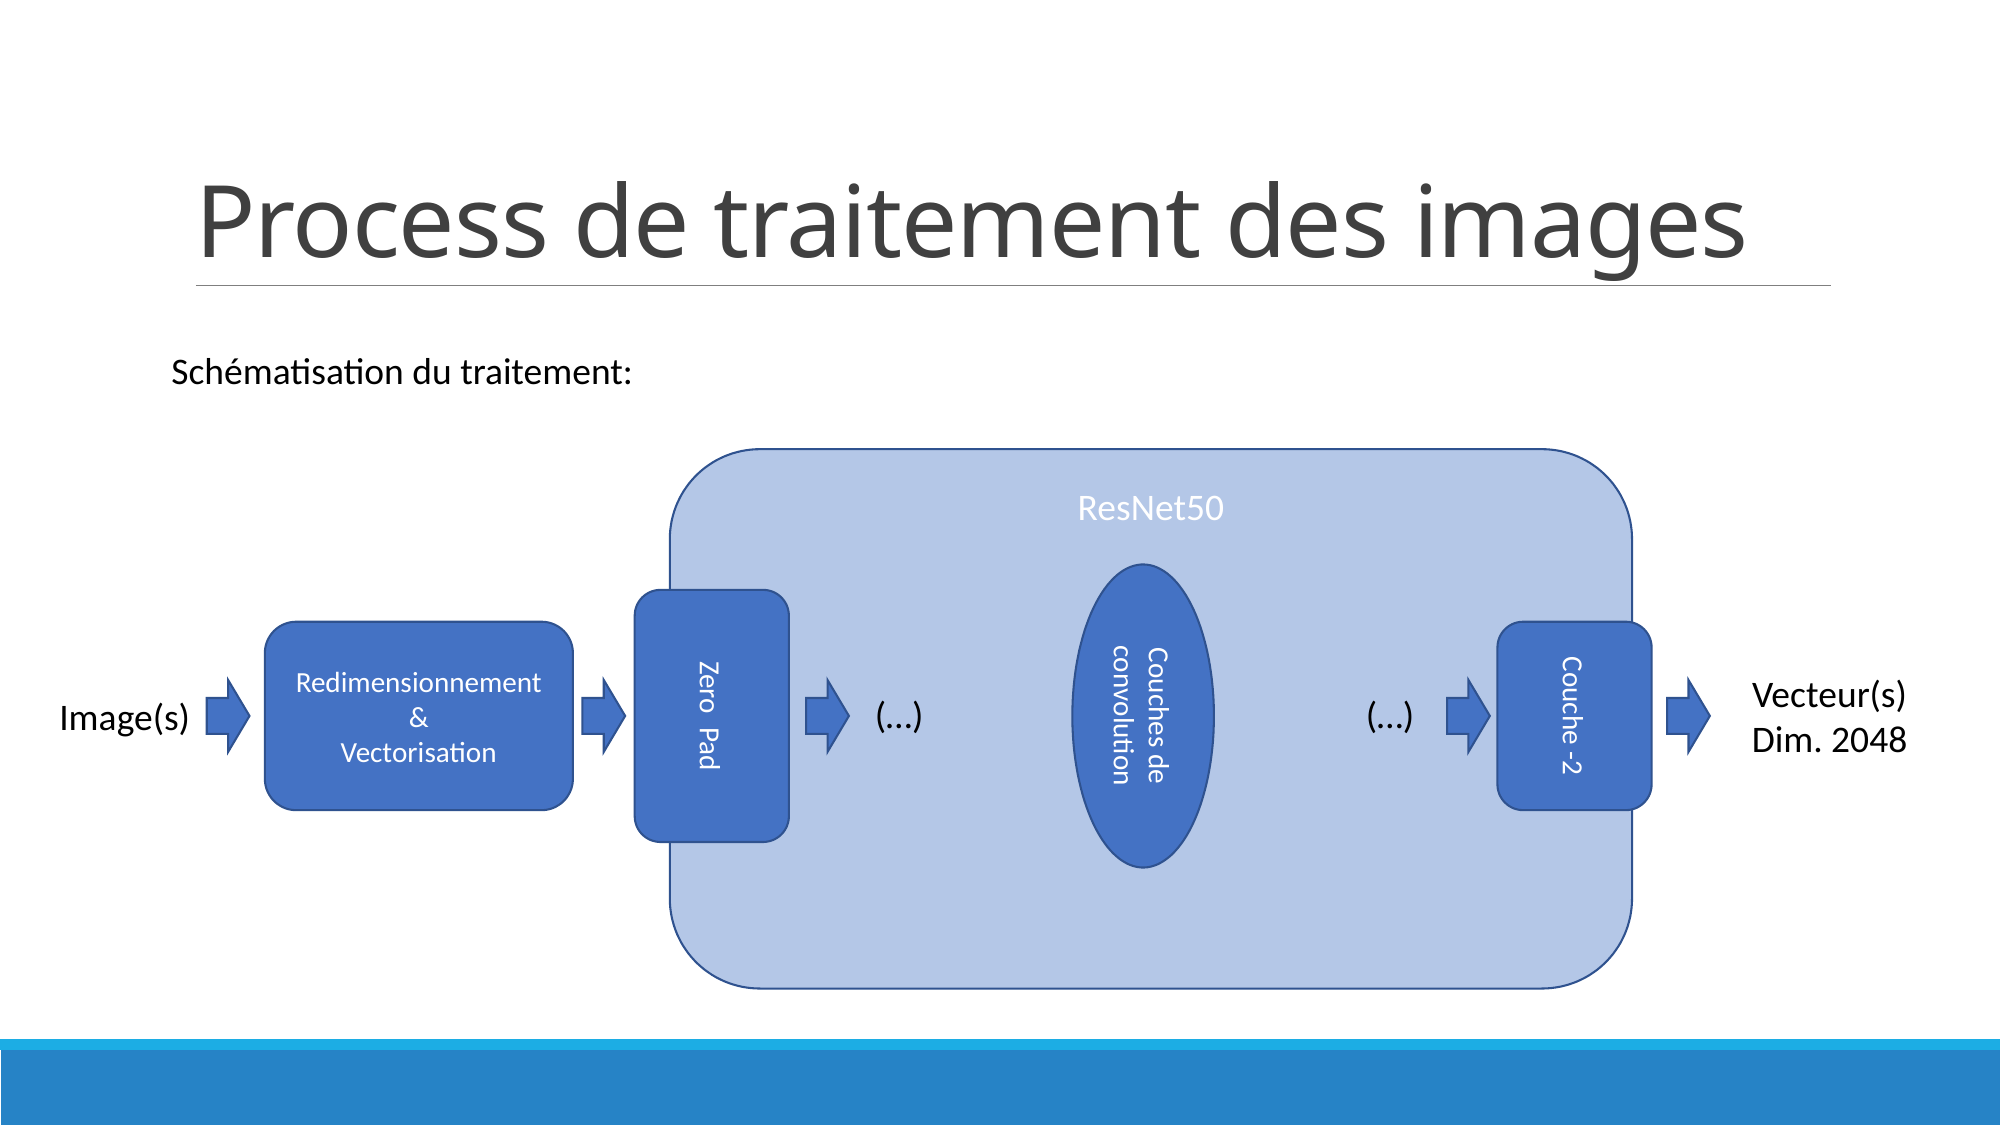

# Process de traitement des images
Schématisation du traitement:
ResNet50
Redimensionnement
&
Vectorisation
Zero Pad
Couche -2
Couches de convolution
Vecteur(s)
Dim. 2048
(…)
(…)
Image(s)